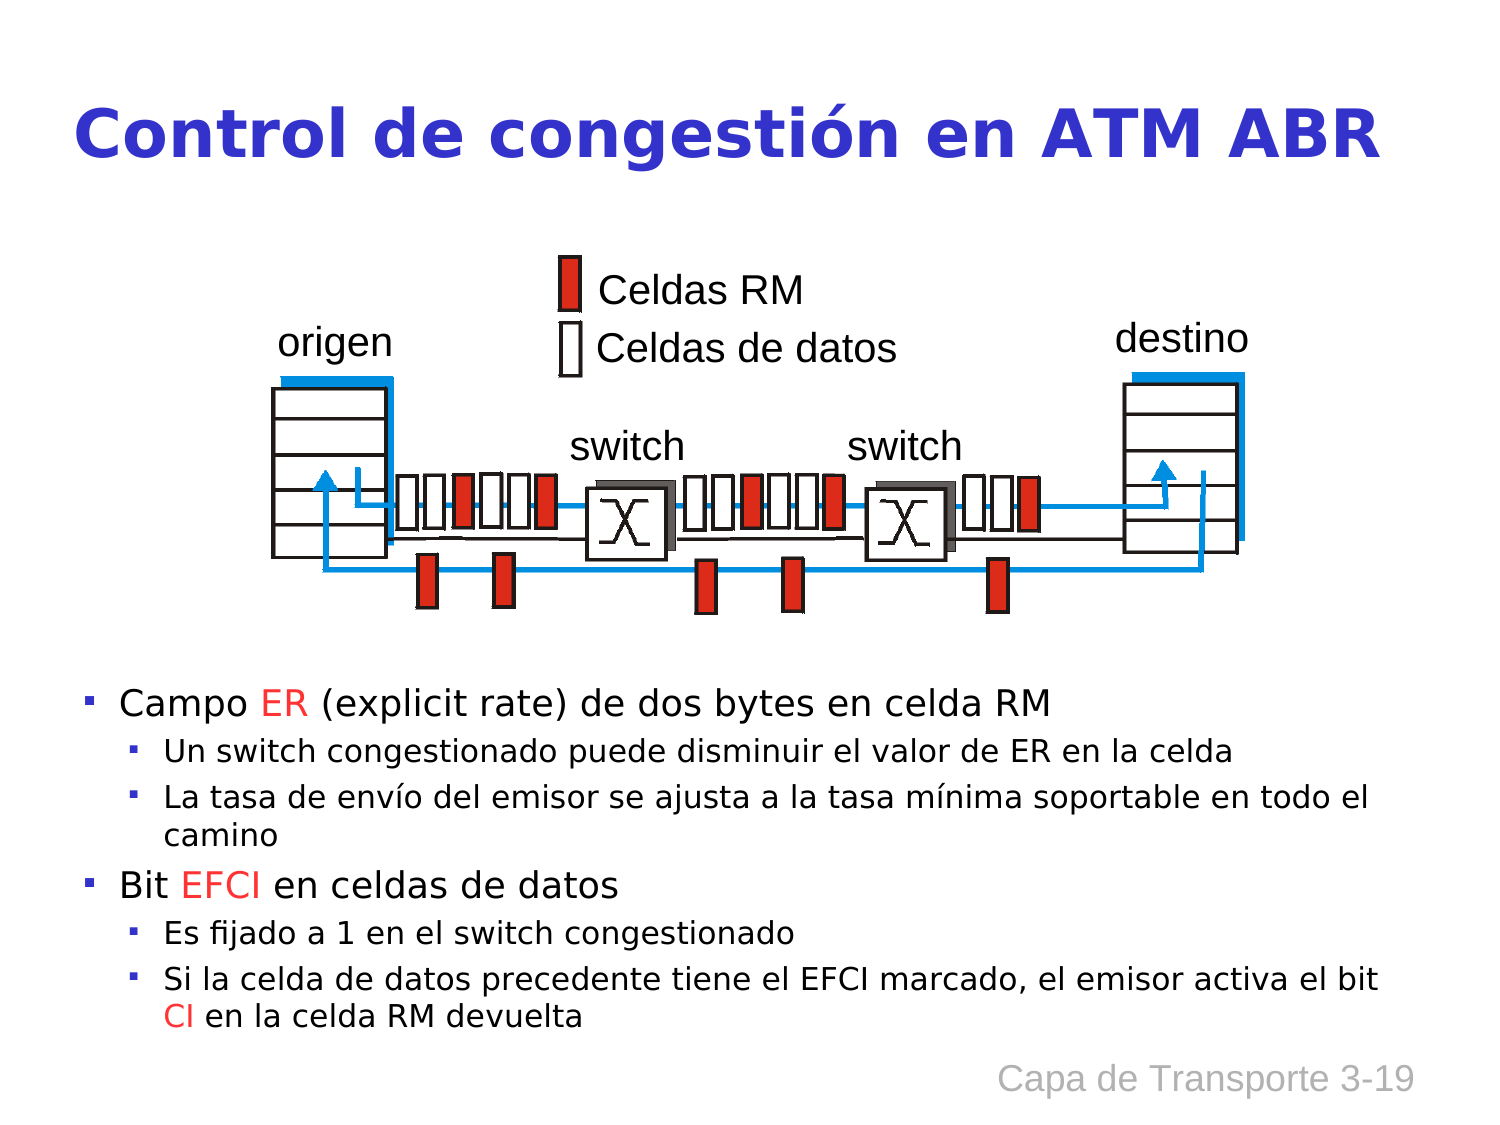

# Control de congestión en ATM ABR
Celdas RM
destino
origen
Celdas de datos
switch
switch
Campo ER (explicit rate) de dos bytes en celda RM
Un switch congestionado puede disminuir el valor de ER en la celda
La tasa de envío del emisor se ajusta a la tasa mínima soportable en todo el camino
Bit EFCI en celdas de datos
Es fijado a 1 en el switch congestionado
Si la celda de datos precedente tiene el EFCI marcado, el emisor activa el bit CI en la celda RM devuelta
19